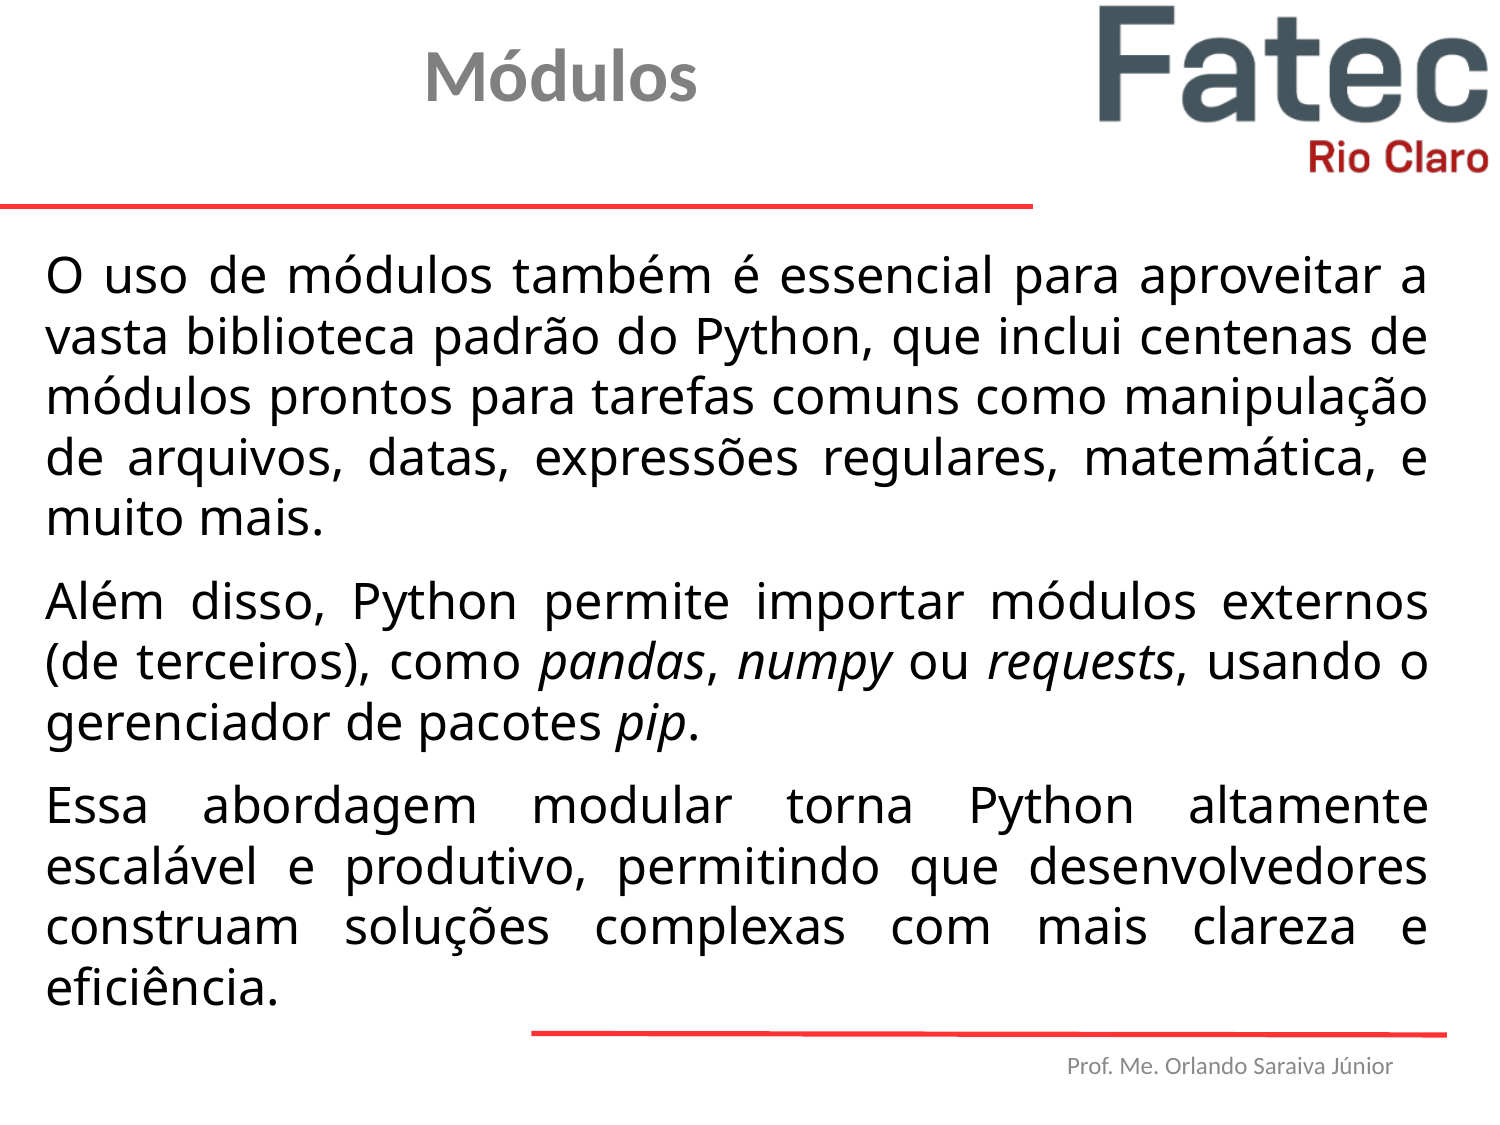

Módulos
# O uso de módulos também é essencial para aproveitar a vasta biblioteca padrão do Python, que inclui centenas de módulos prontos para tarefas comuns como manipulação de arquivos, datas, expressões regulares, matemática, e muito mais.
Além disso, Python permite importar módulos externos (de terceiros), como pandas, numpy ou requests, usando o gerenciador de pacotes pip.
Essa abordagem modular torna Python altamente escalável e produtivo, permitindo que desenvolvedores construam soluções complexas com mais clareza e eficiência.